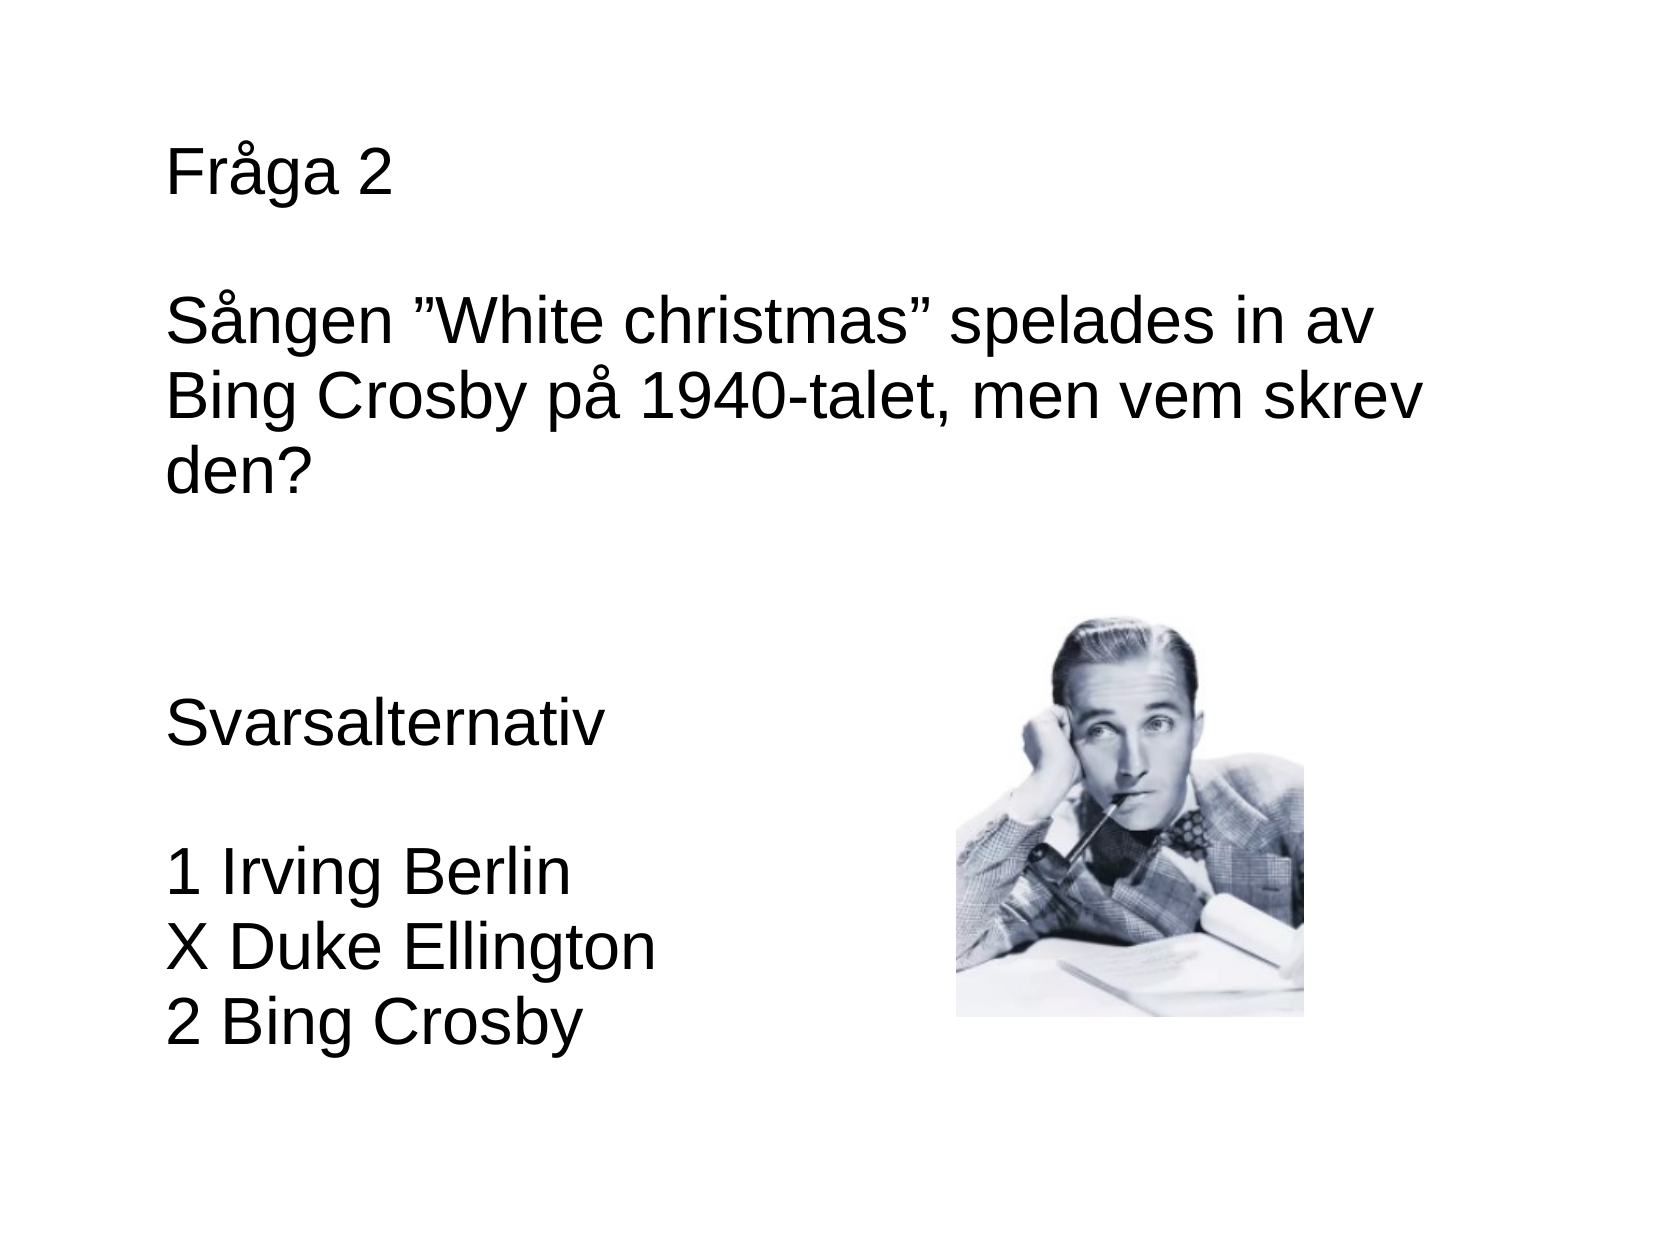

# Fråga 2
Sången ”White christmas” spelades in av Bing Crosby på 1940-talet, men vem skrev den?
Svarsalternativ
1 Irving Berlin
X Duke Ellington
2 Bing Crosby